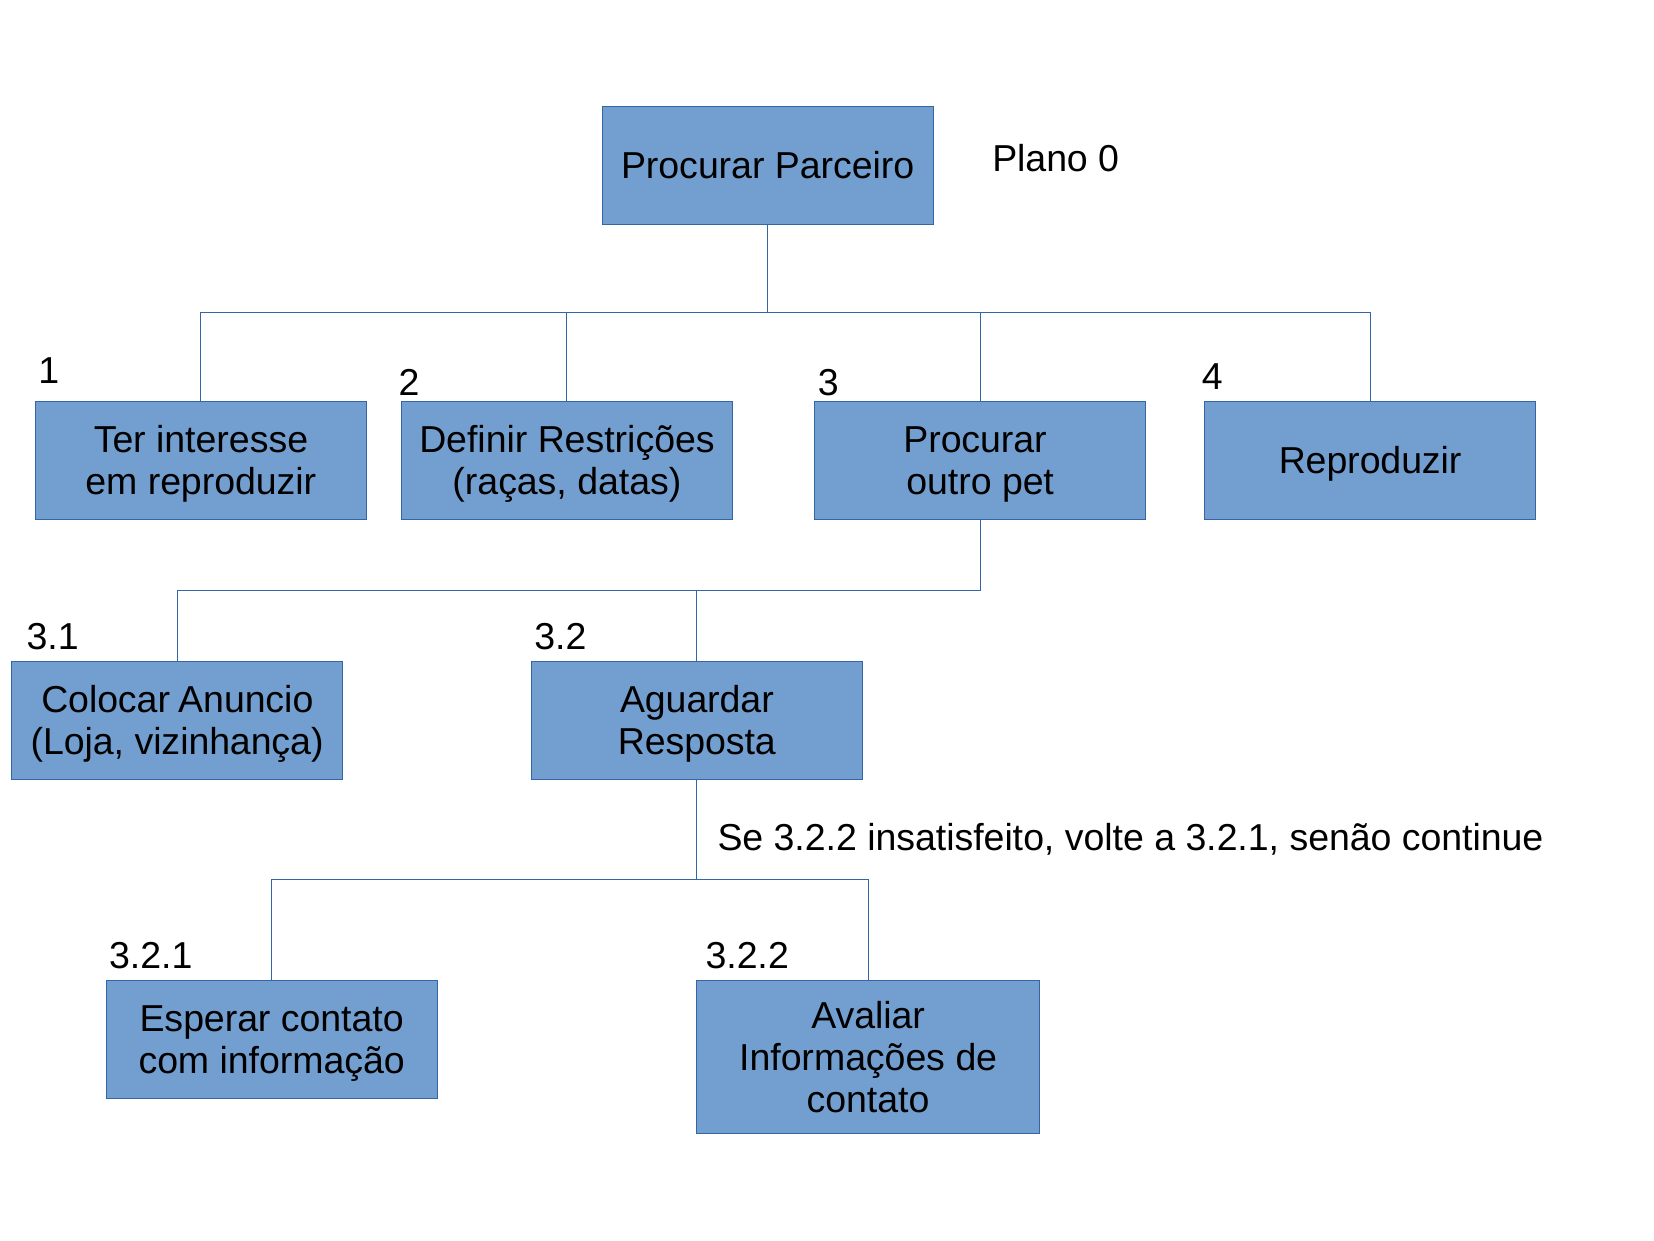

Procurar Parceiro
Plano 0
1
4
2
3
Ter interesse
em reproduzir
Definir Restrições
(raças, datas)
Procurar
outro pet
Reproduzir
3.1
3.2
Colocar Anuncio
(Loja, vizinhança)
Aguardar
Resposta
Se 3.2.2 insatisfeito, volte a 3.2.1, senão continue
3.2.1
3.2.2
Esperar contato
com informação
Avaliar
Informações de
contato